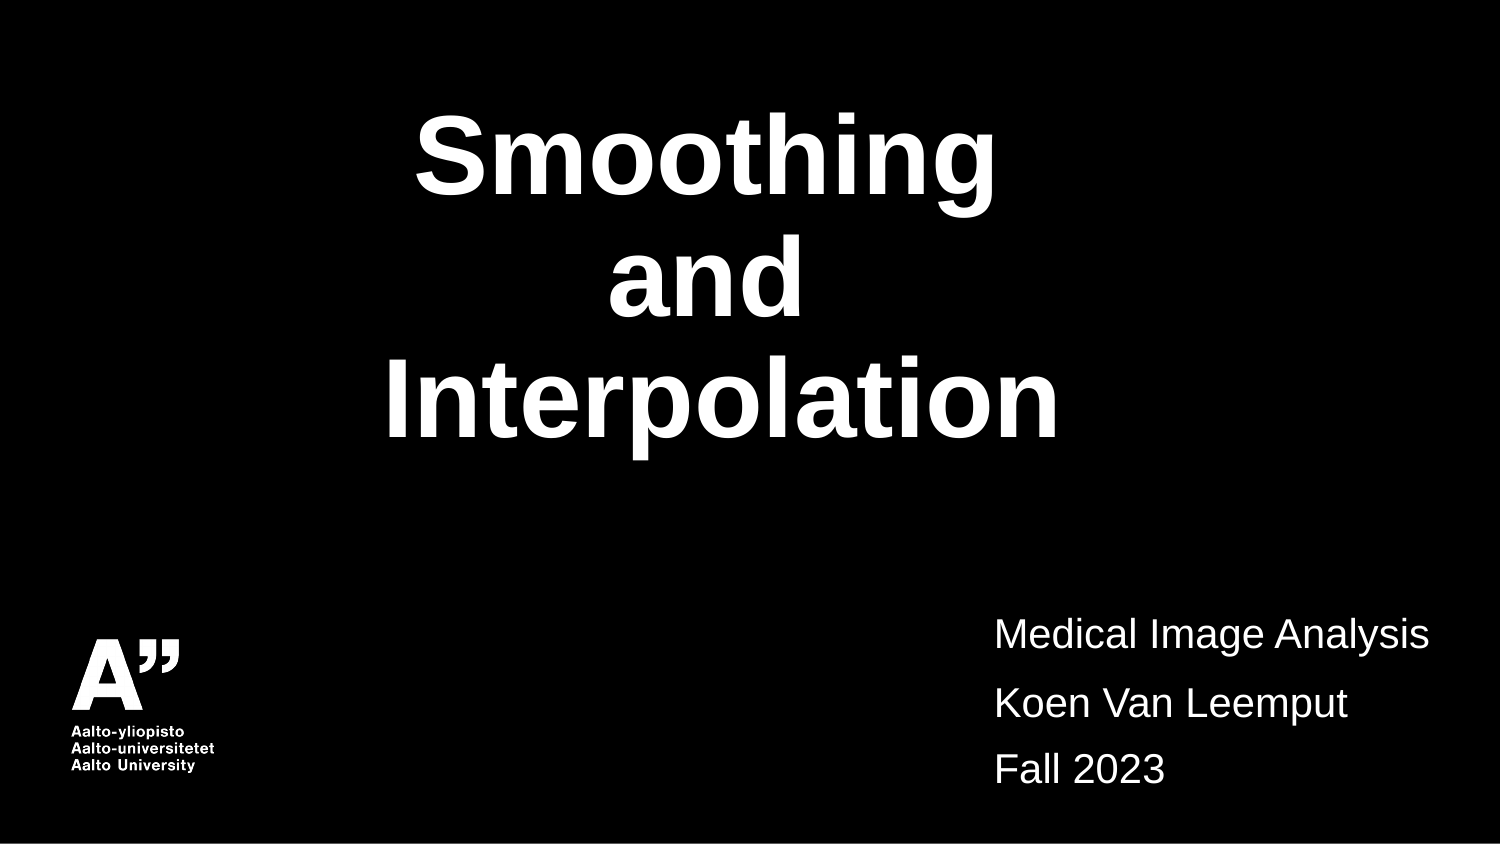

# Smoothing
and
Interpolation​
Medical Image Analysis
Koen Van Leemput
Fall 2023